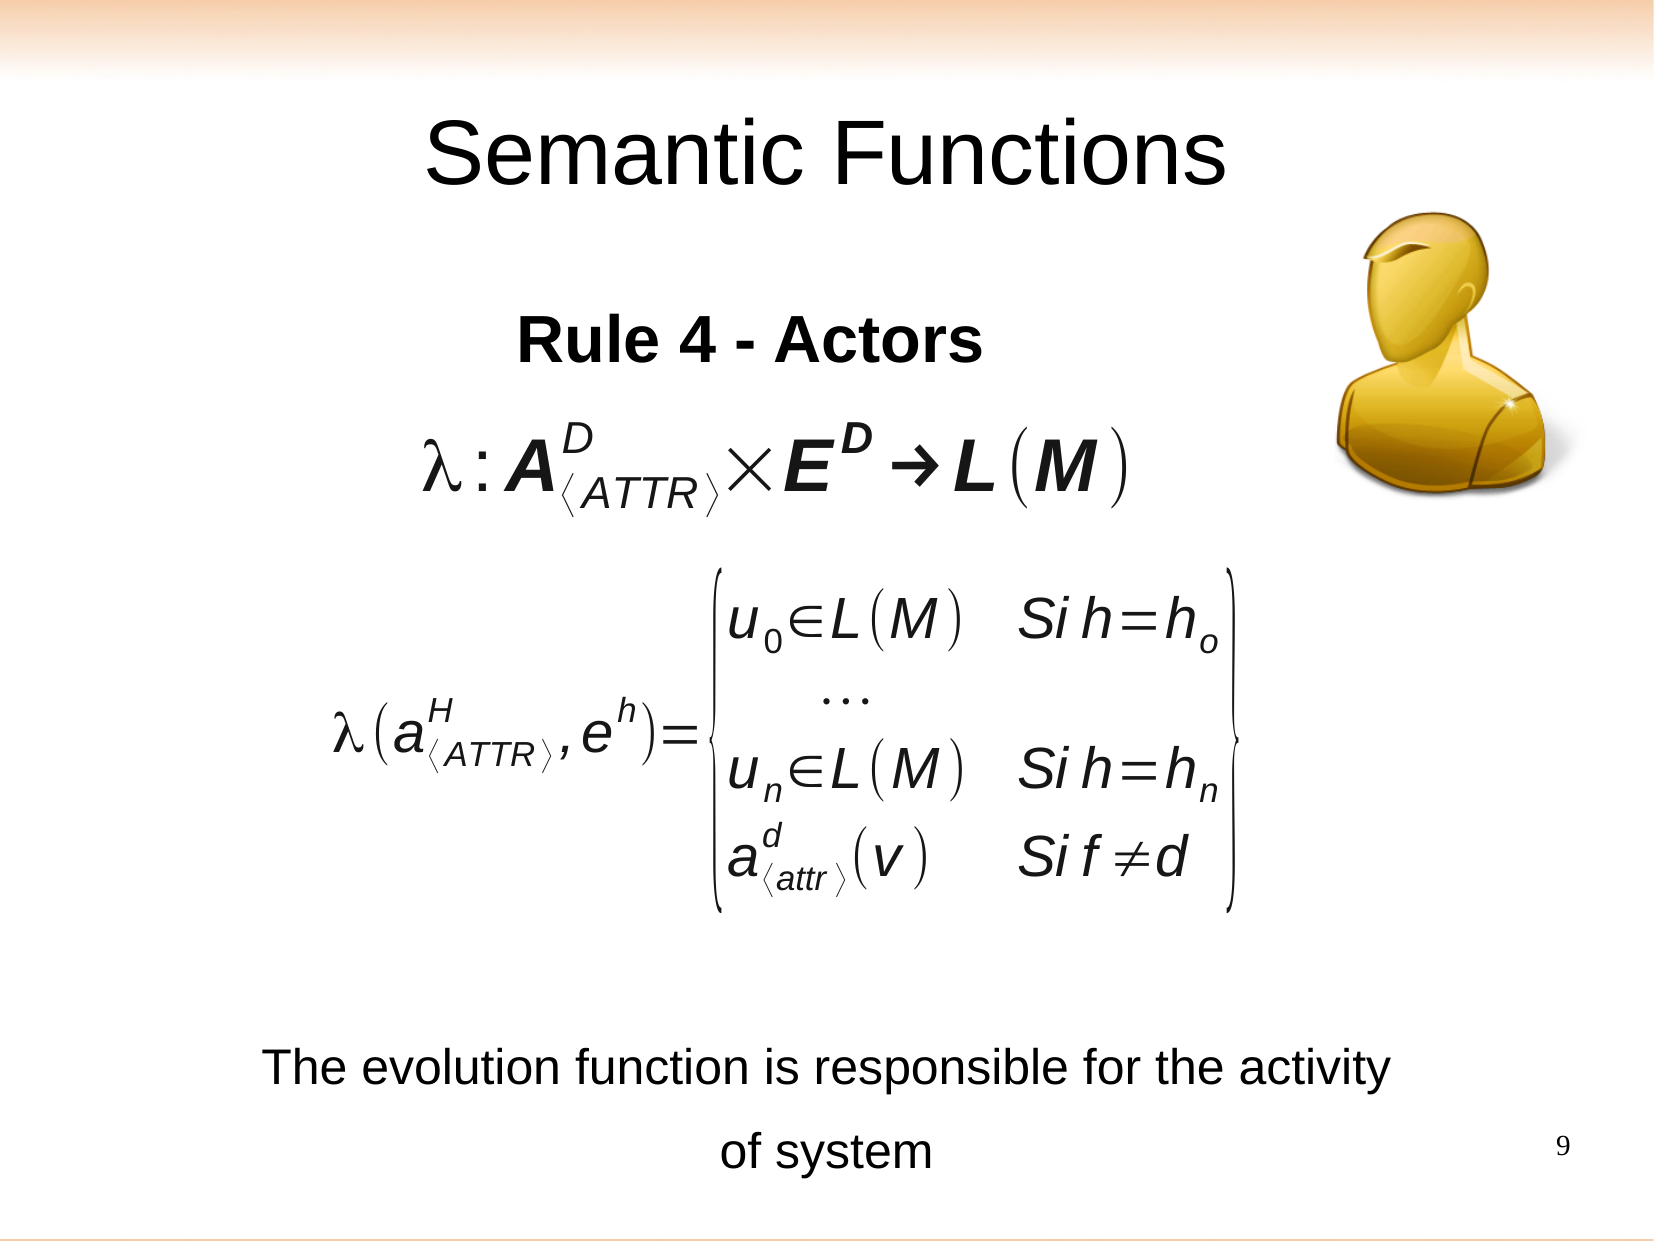

# Semantic Functions
Rule 4 - Actors
The evolution function is responsible for the activity of system
9